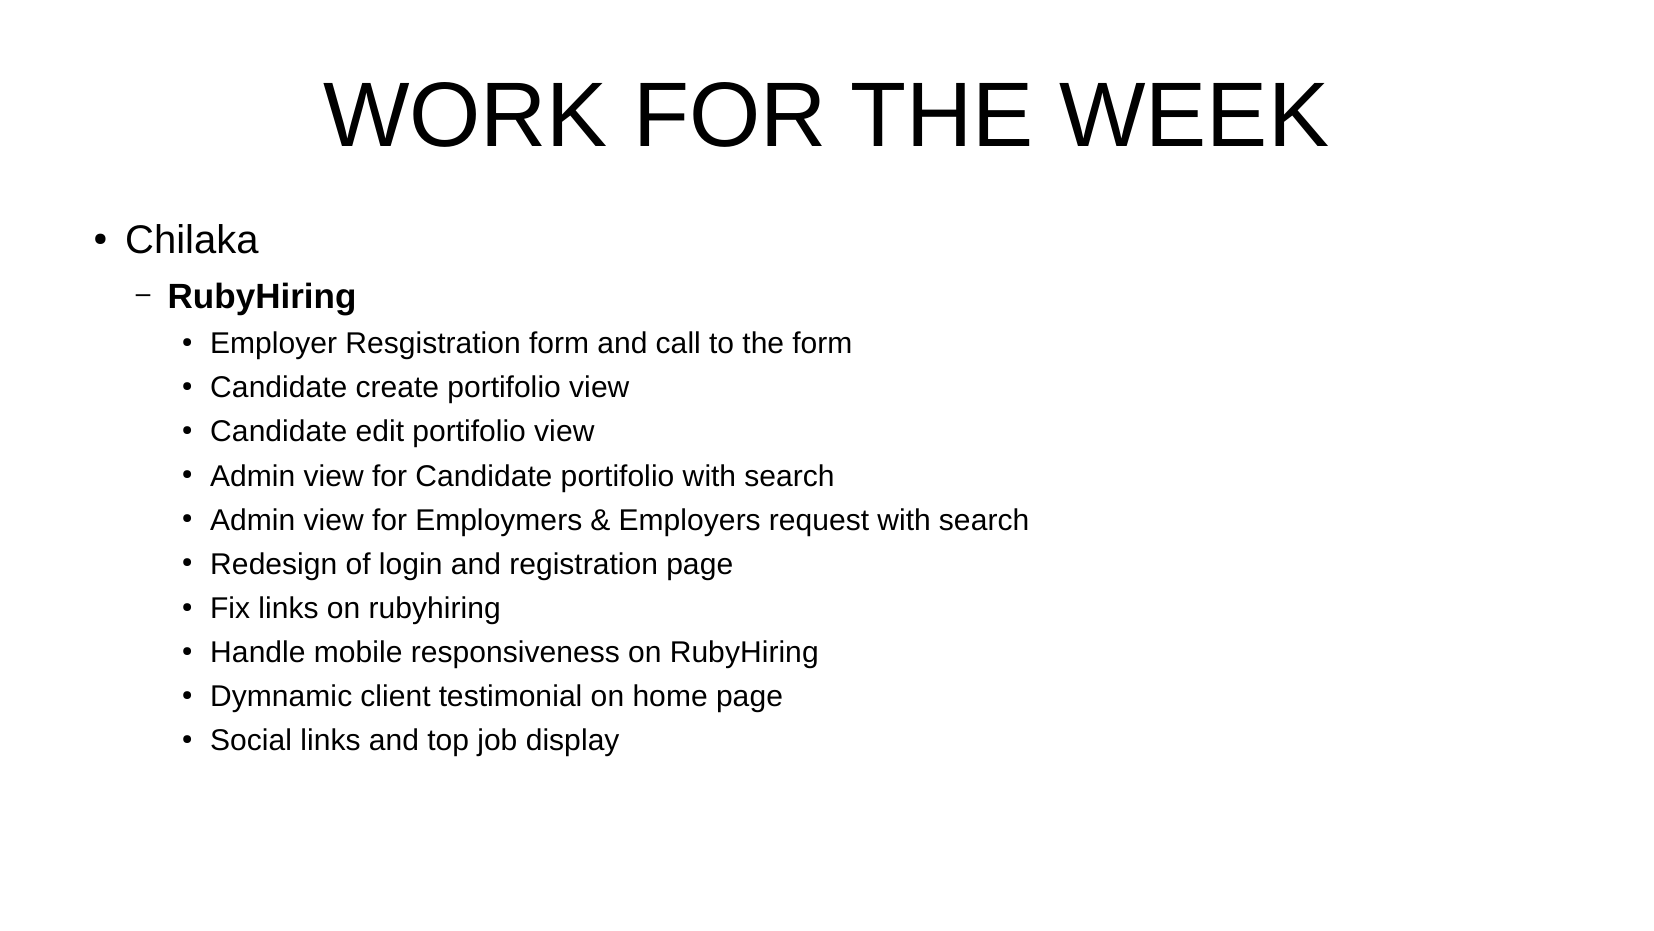

# WORK FOR THE WEEK
Chilaka
RubyHiring
Employer Resgistration form and call to the form
Candidate create portifolio view
Candidate edit portifolio view
Admin view for Candidate portifolio with search
Admin view for Employmers & Employers request with search
Redesign of login and registration page
Fix links on rubyhiring
Handle mobile responsiveness on RubyHiring
Dymnamic client testimonial on home page
Social links and top job display